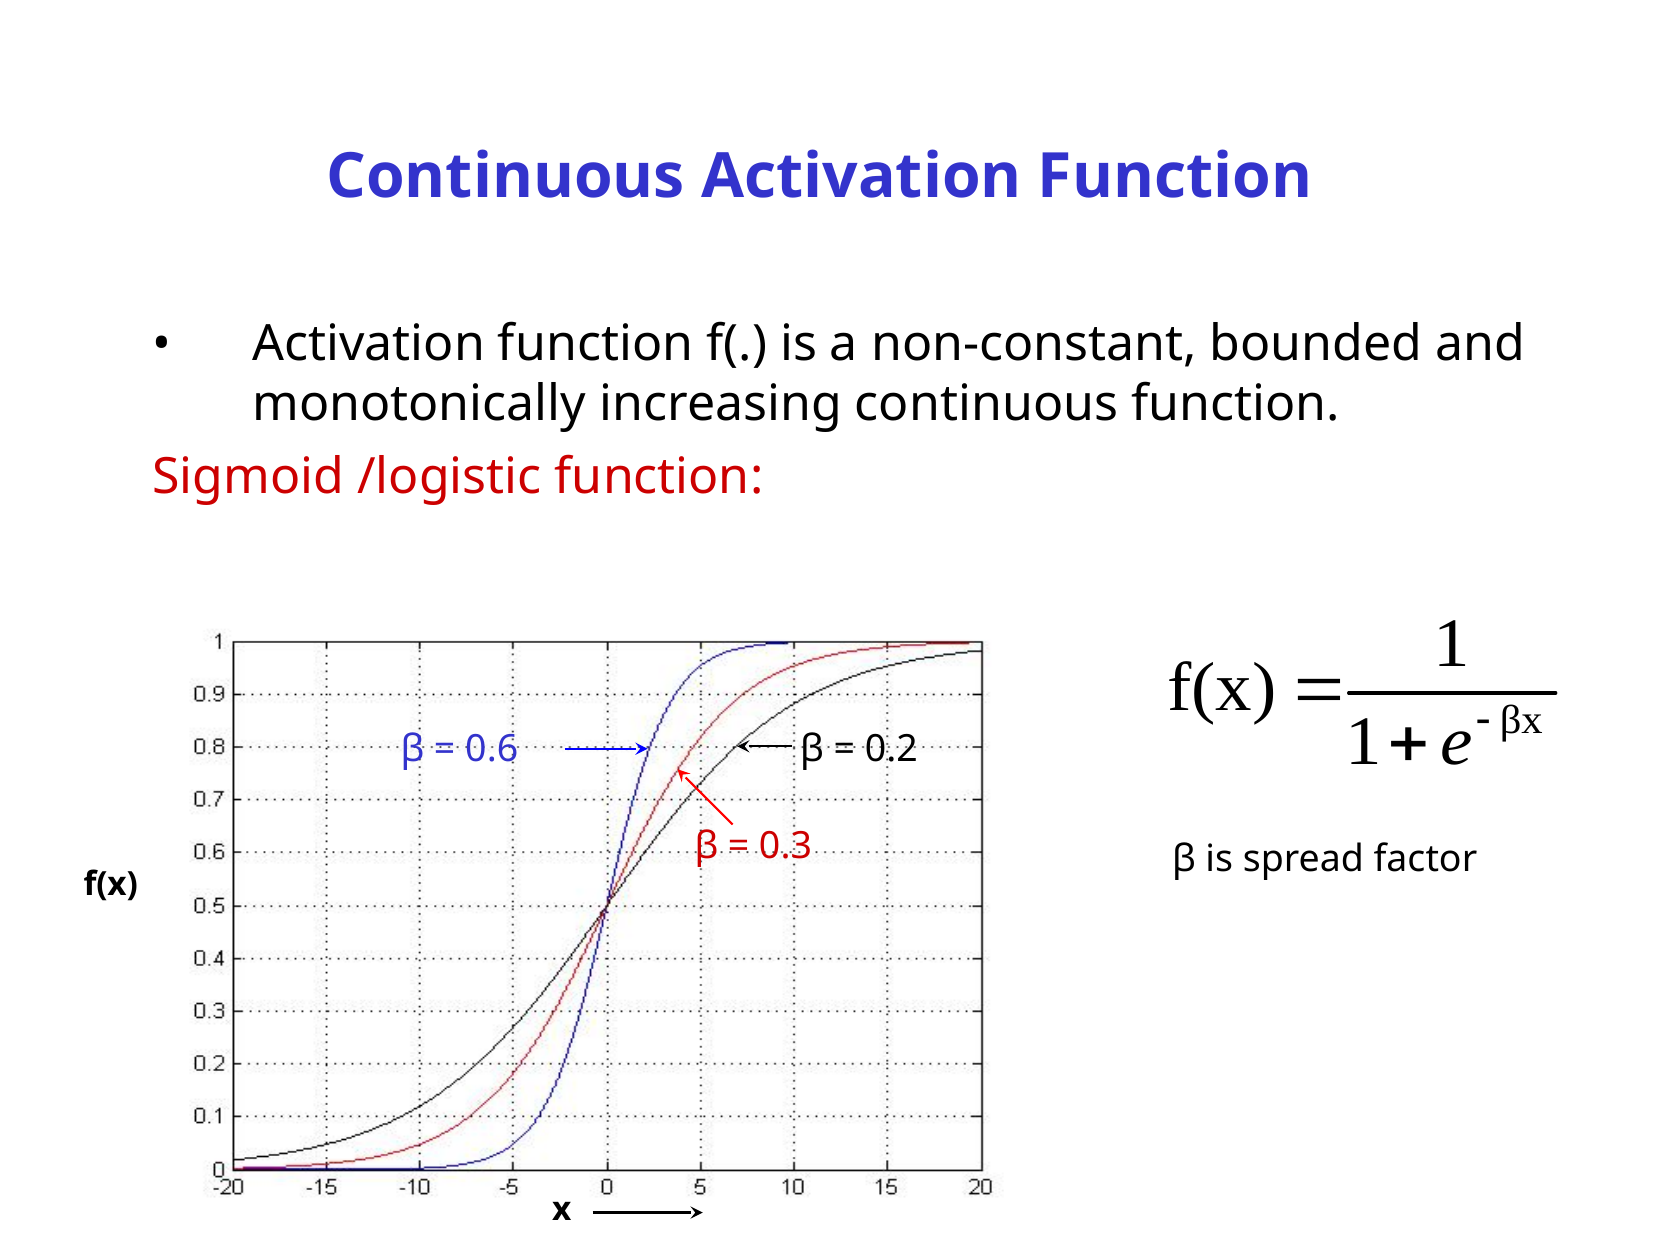

# Continuous Activation Function
Activation function f(.) is a non-constant, bounded and monotonically increasing continuous function.
Sigmoid /logistic function:
β = 0.6
β = 0.2
β = 0.3
f(x)
x
β is spread factor